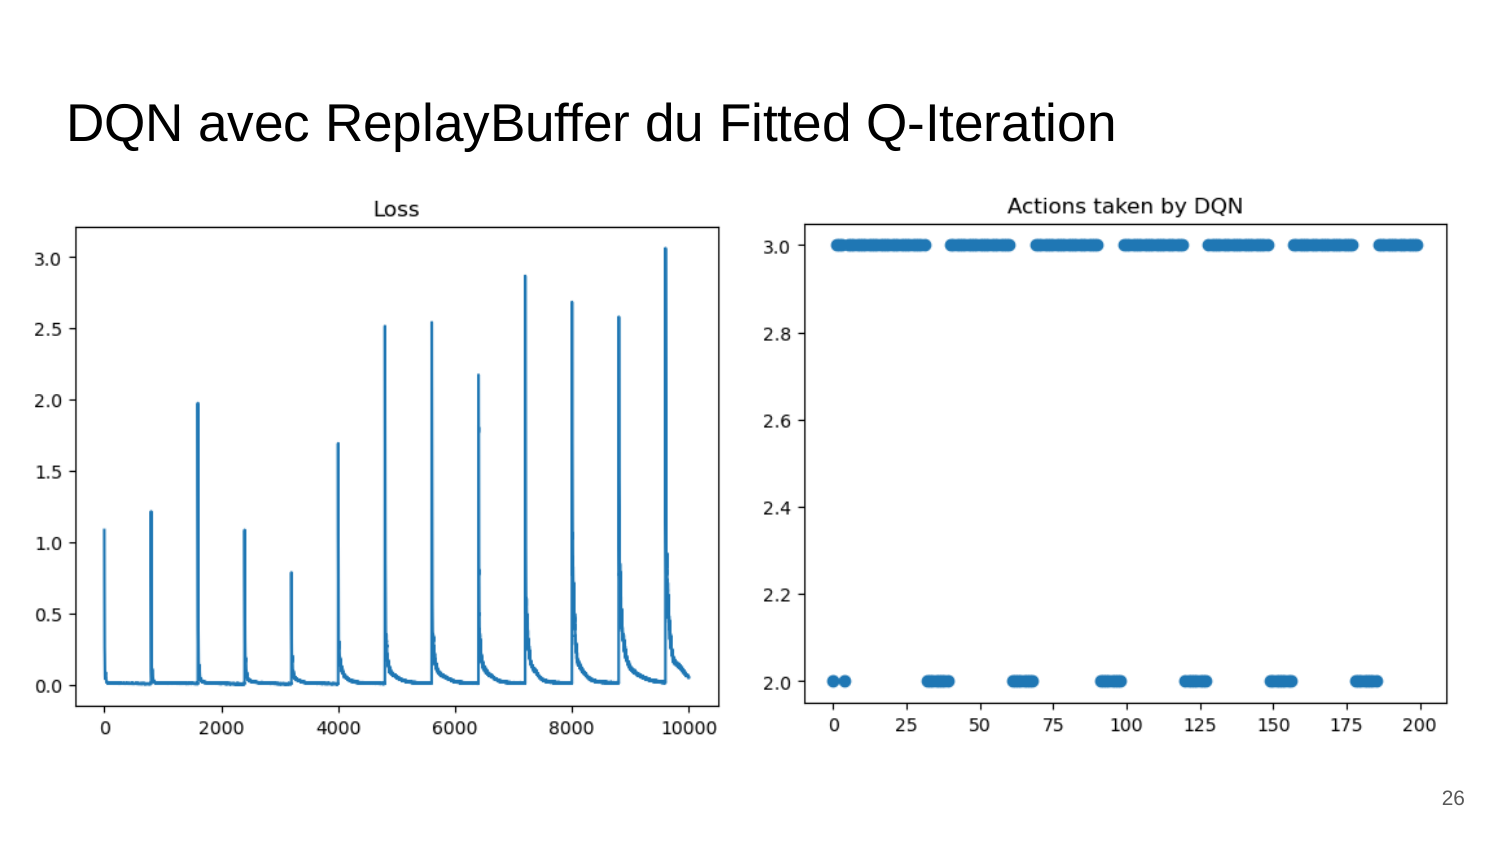

#
DQN avec ReplayBuffer du Fitted Q-Iteration